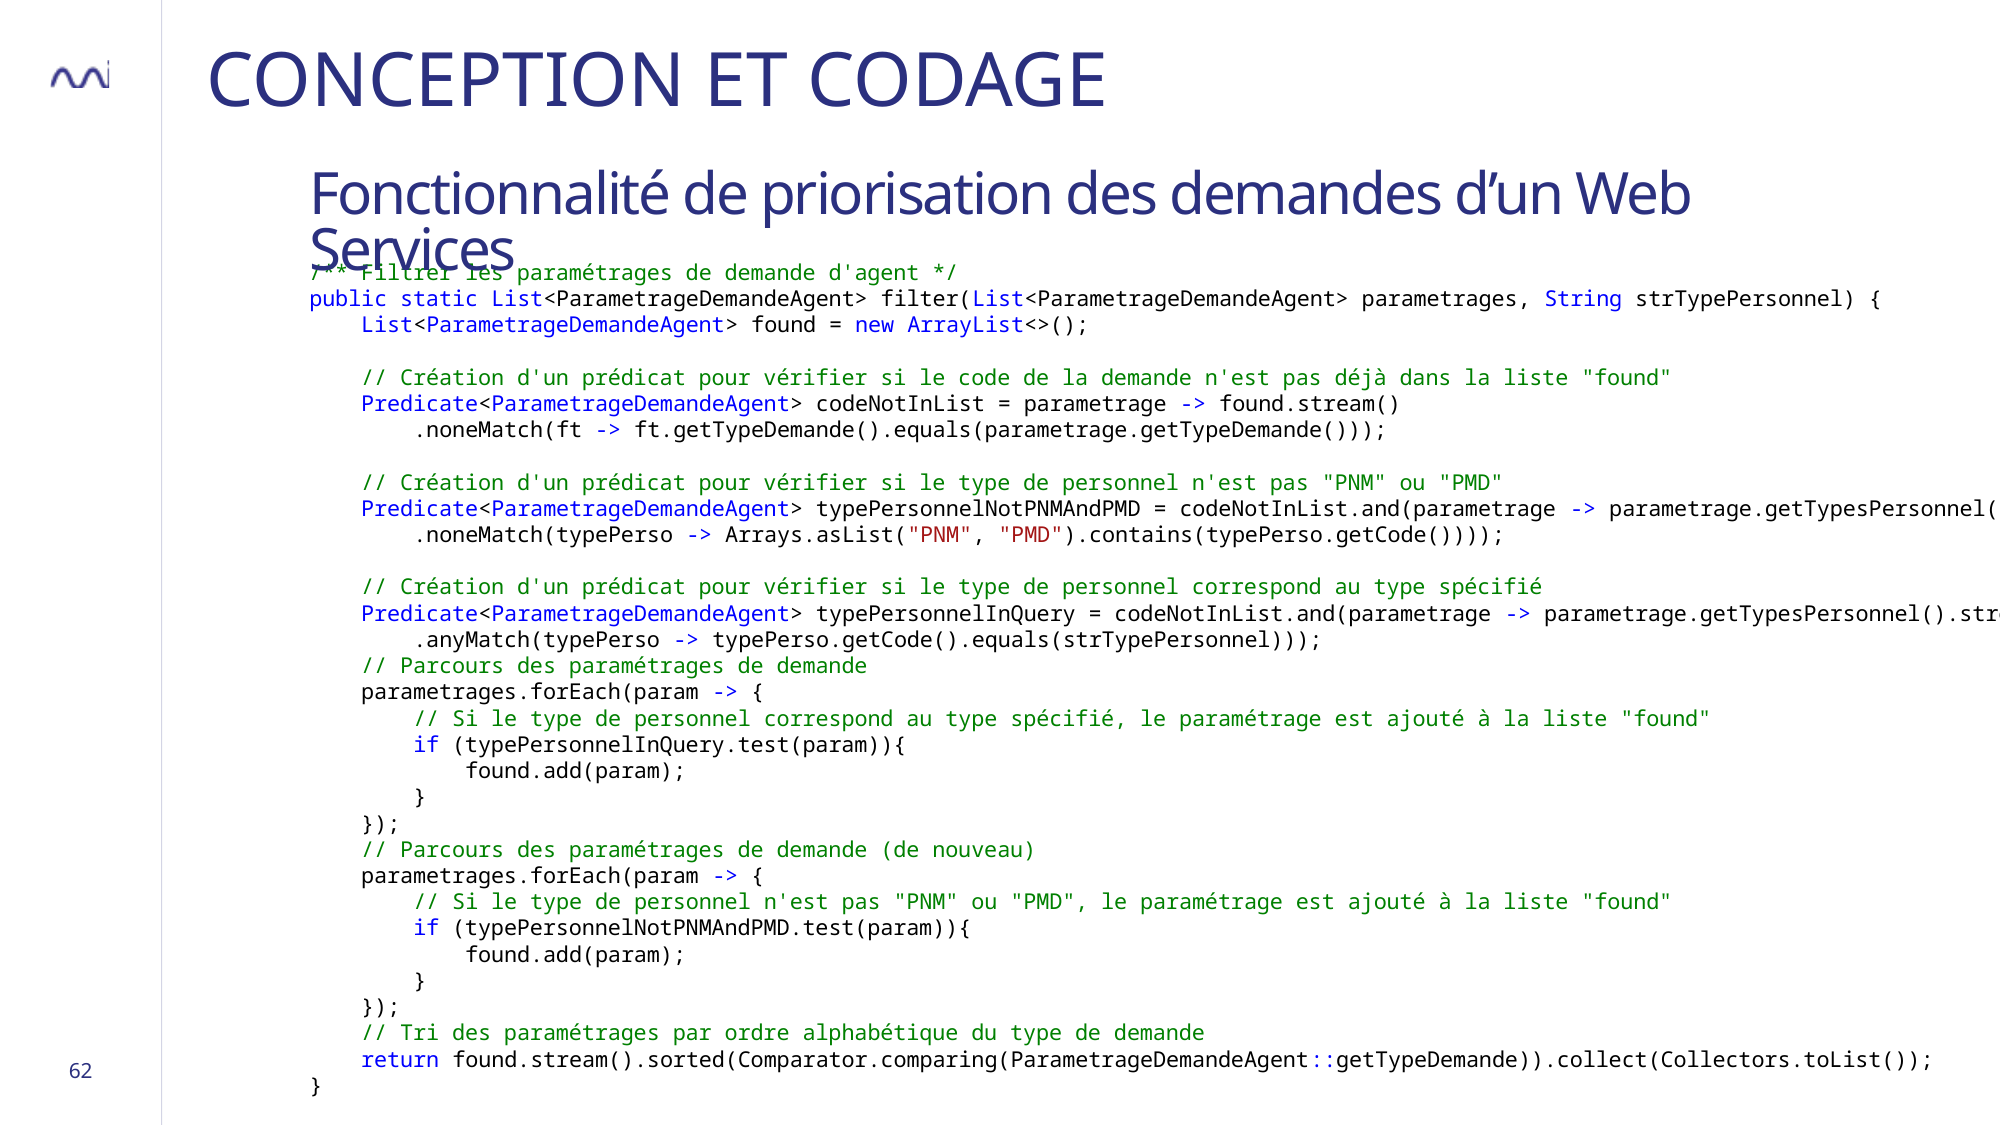

CONCEPTION ET CODAGE
Fonctionnalité de priorisation des demandes d’un Web Services
/** Filtrer les paramétrages de demande d'agent */
public static List<ParametrageDemandeAgent> filter(List<ParametrageDemandeAgent> parametrages, String strTypePersonnel) {
    List<ParametrageDemandeAgent> found = new ArrayList<>();
    // Création d'un prédicat pour vérifier si le code de la demande n'est pas déjà dans la liste "found"
    Predicate<ParametrageDemandeAgent> codeNotInList = parametrage -> found.stream()
        .noneMatch(ft -> ft.getTypeDemande().equals(parametrage.getTypeDemande()));
    // Création d'un prédicat pour vérifier si le type de personnel n'est pas "PNM" ou "PMD"
    Predicate<ParametrageDemandeAgent> typePersonnelNotPNMAndPMD = codeNotInList.and(parametrage -> parametrage.getTypesPersonnel().stream()
        .noneMatch(typePerso -> Arrays.asList("PNM", "PMD").contains(typePerso.getCode())));
    // Création d'un prédicat pour vérifier si le type de personnel correspond au type spécifié
    Predicate<ParametrageDemandeAgent> typePersonnelInQuery = codeNotInList.and(parametrage -> parametrage.getTypesPersonnel().stream()
        .anyMatch(typePerso -> typePerso.getCode().equals(strTypePersonnel)));
    // Parcours des paramétrages de demande
    parametrages.forEach(param -> {
        // Si le type de personnel correspond au type spécifié, le paramétrage est ajouté à la liste "found"
        if (typePersonnelInQuery.test(param)){
            found.add(param);
        }
    });
    // Parcours des paramétrages de demande (de nouveau)
    parametrages.forEach(param -> {
        // Si le type de personnel n'est pas "PNM" ou "PMD", le paramétrage est ajouté à la liste "found"
        if (typePersonnelNotPNMAndPMD.test(param)){
            found.add(param);
        }
    });
    // Tri des paramétrages par ordre alphabétique du type de demande
    return found.stream().sorted(Comparator.comparing(ParametrageDemandeAgent::getTypeDemande)).collect(Collectors.toList());
}